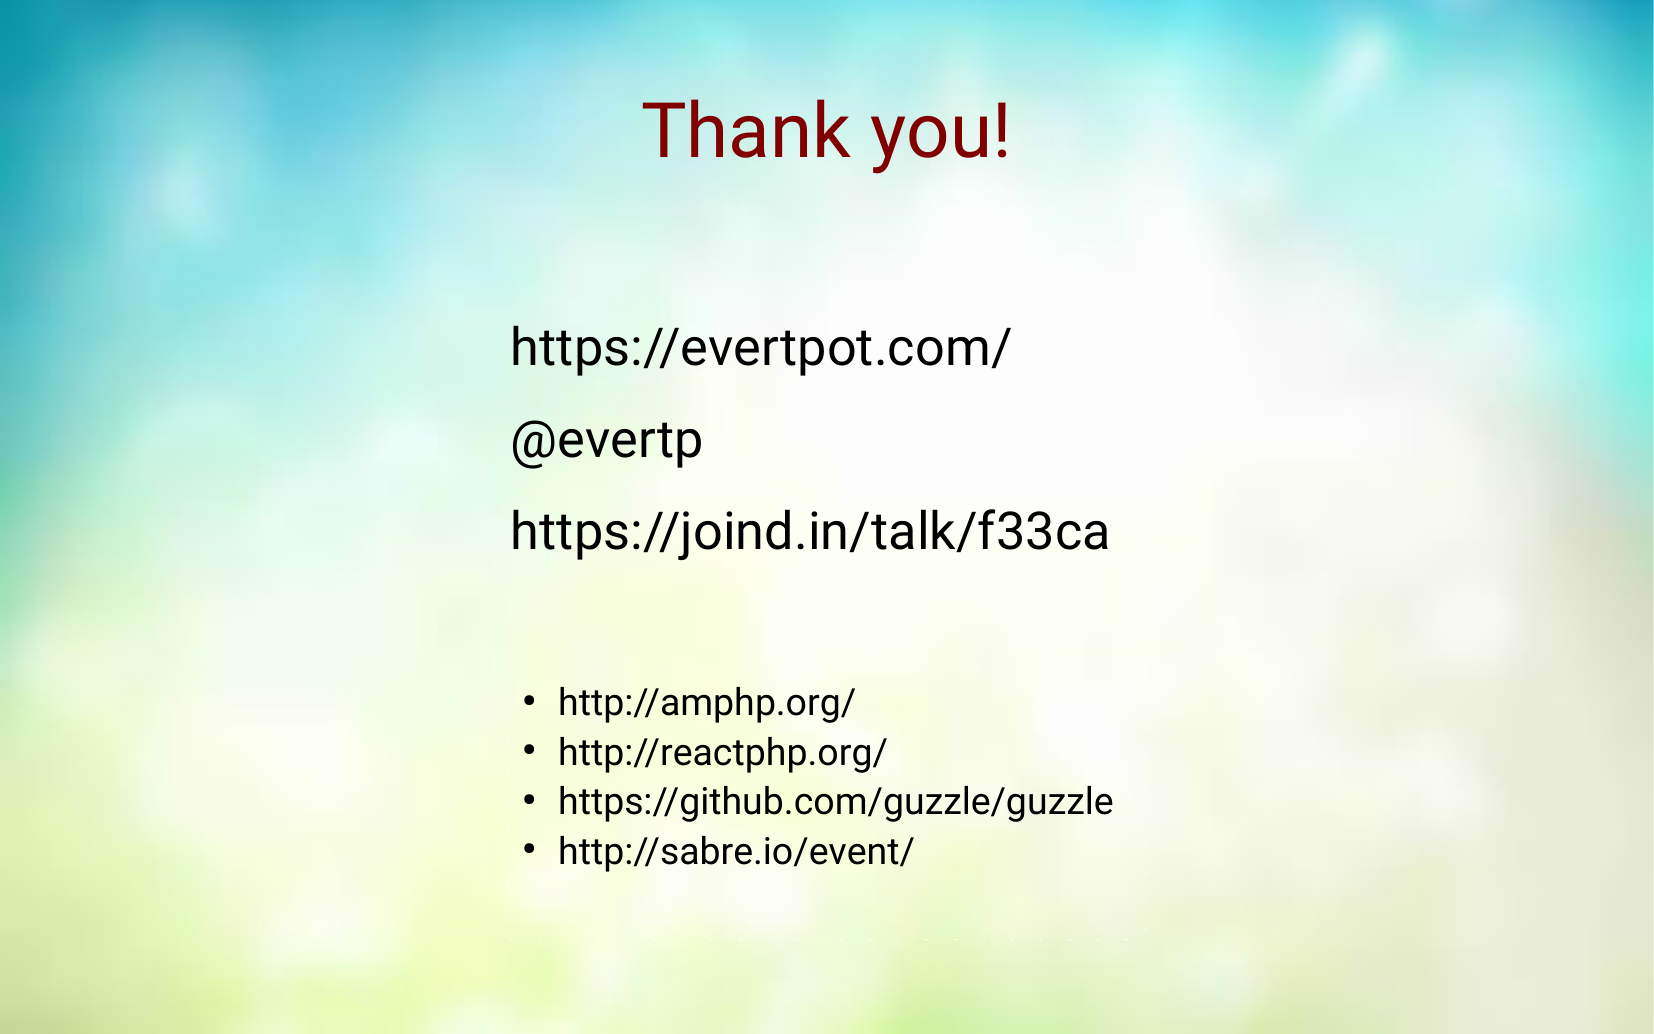

# Thank you!
https://evertpot.com/
@evertp
https://joind.in/talk/f33ca
http://amphp.org/
http://reactphp.org/
https://github.com/guzzle/guzzle
http://sabre.io/event/